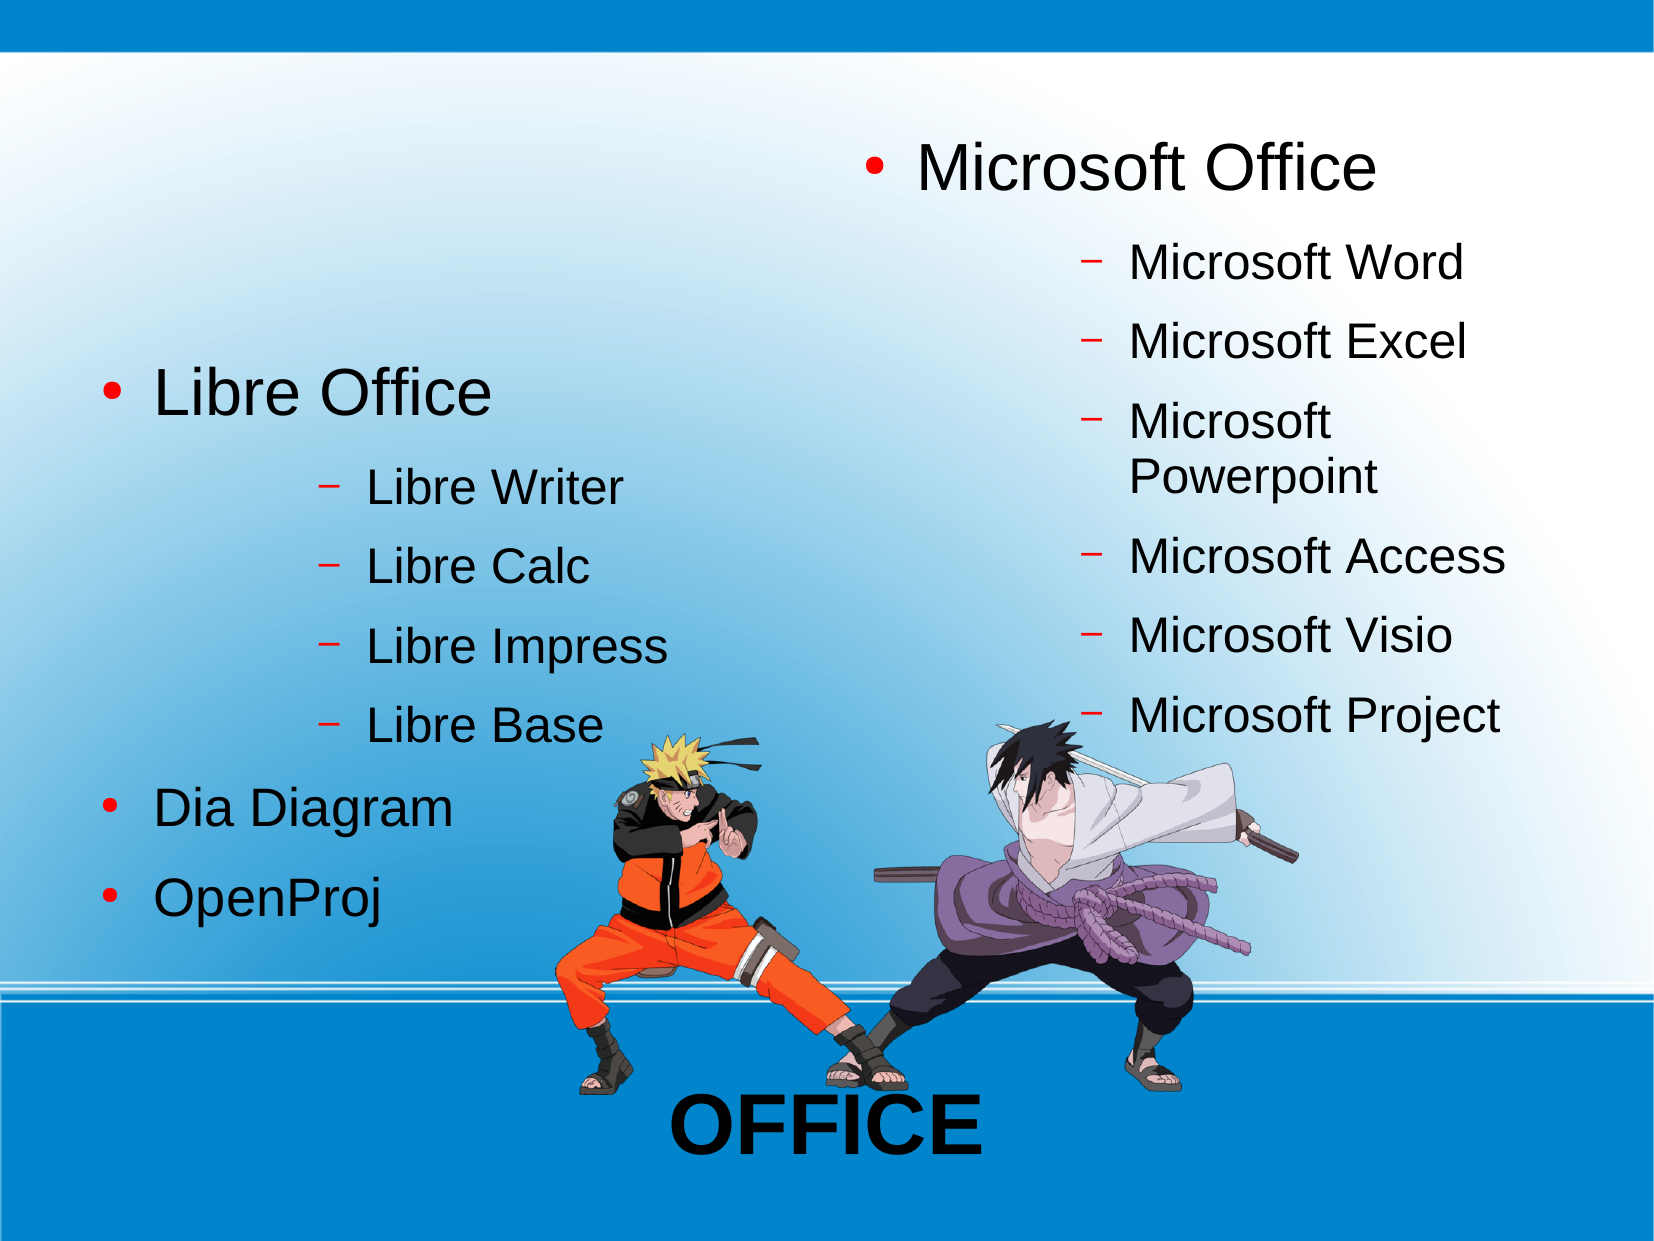

Microsoft Office
Microsoft Word
Microsoft Excel
Microsoft Powerpoint
Microsoft Access
Microsoft Visio
Microsoft Project
# Libre Office
Libre Writer
Libre Calc
Libre Impress
Libre Base
Dia Diagram
OpenProj
OFFICE